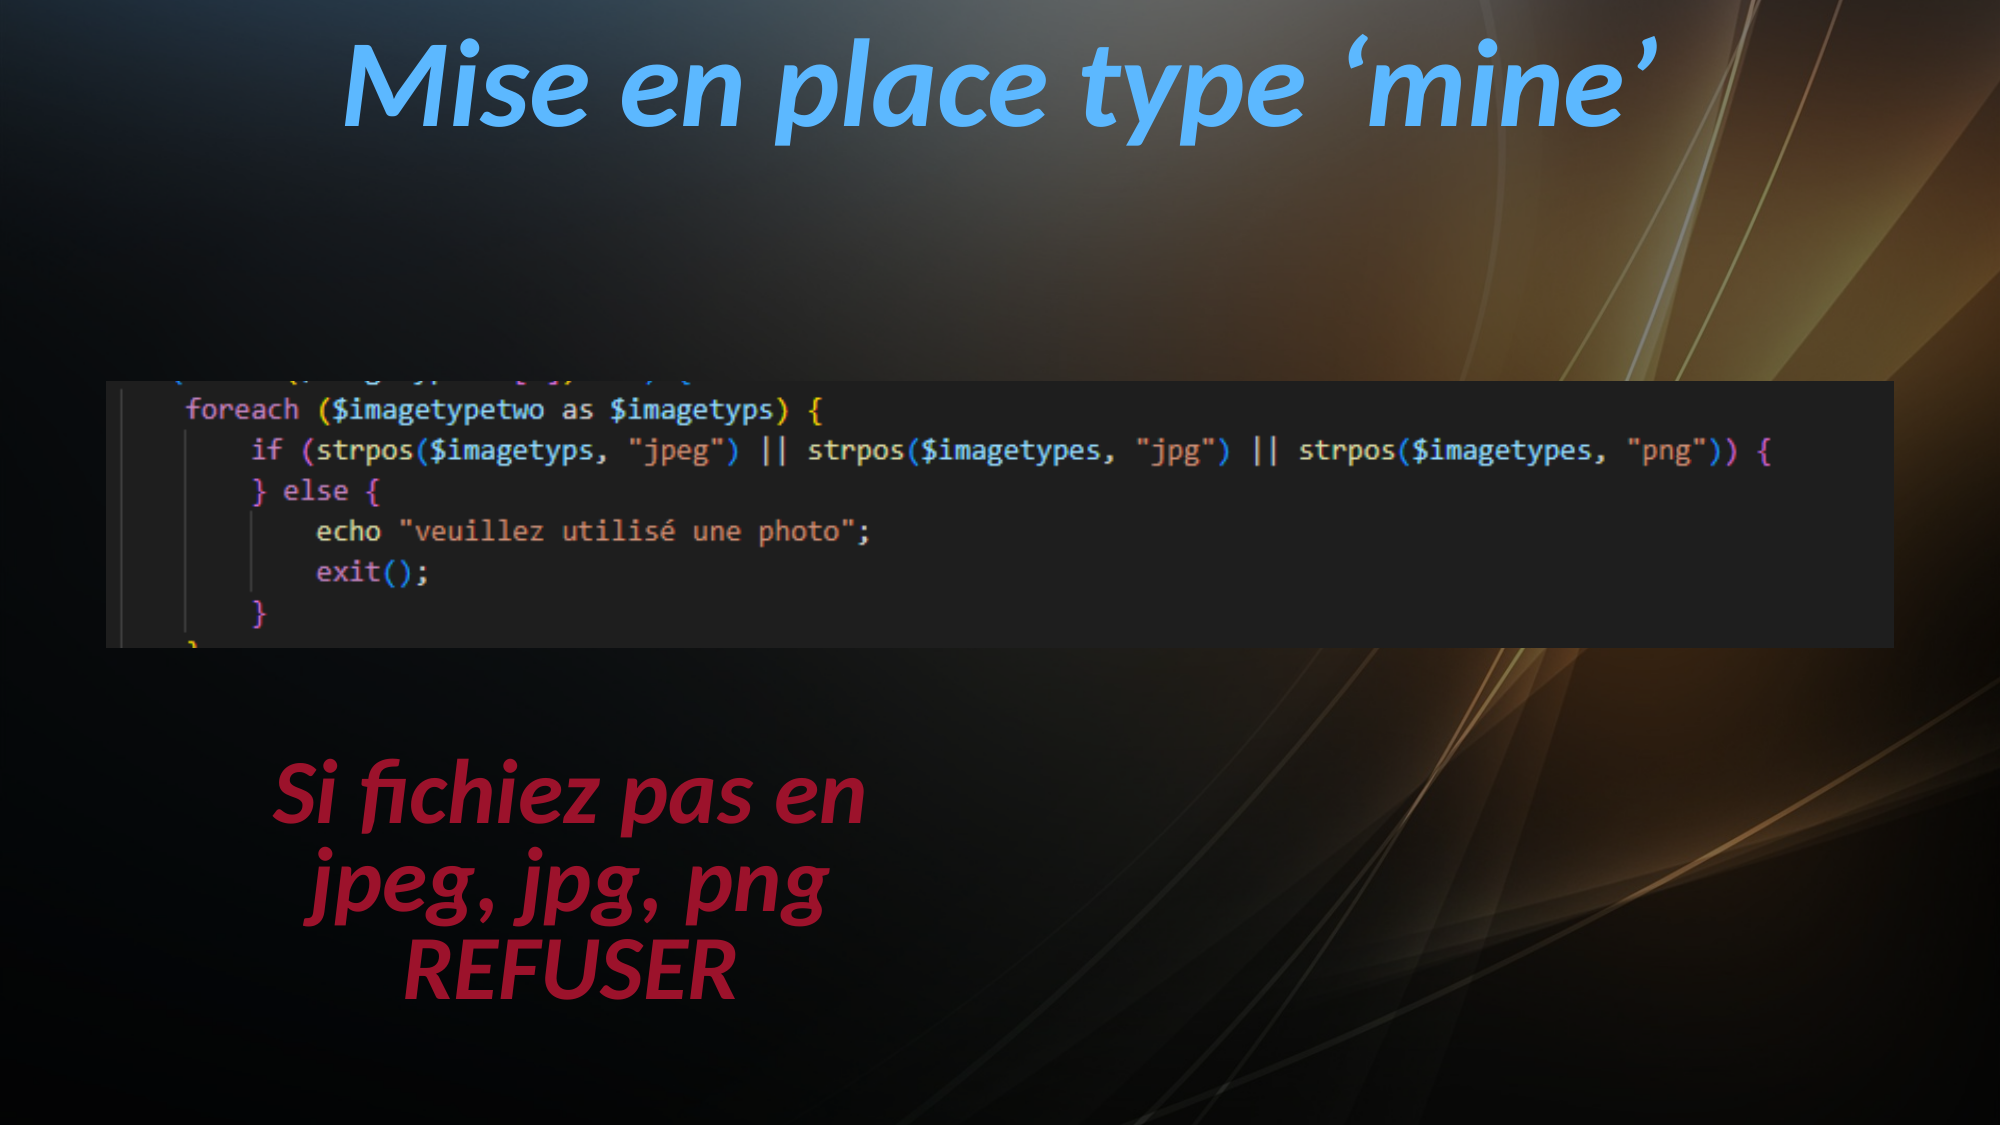

Mise en place type ‘mine’
#
Si fichiez pas en jpeg, jpg, png REFUSER